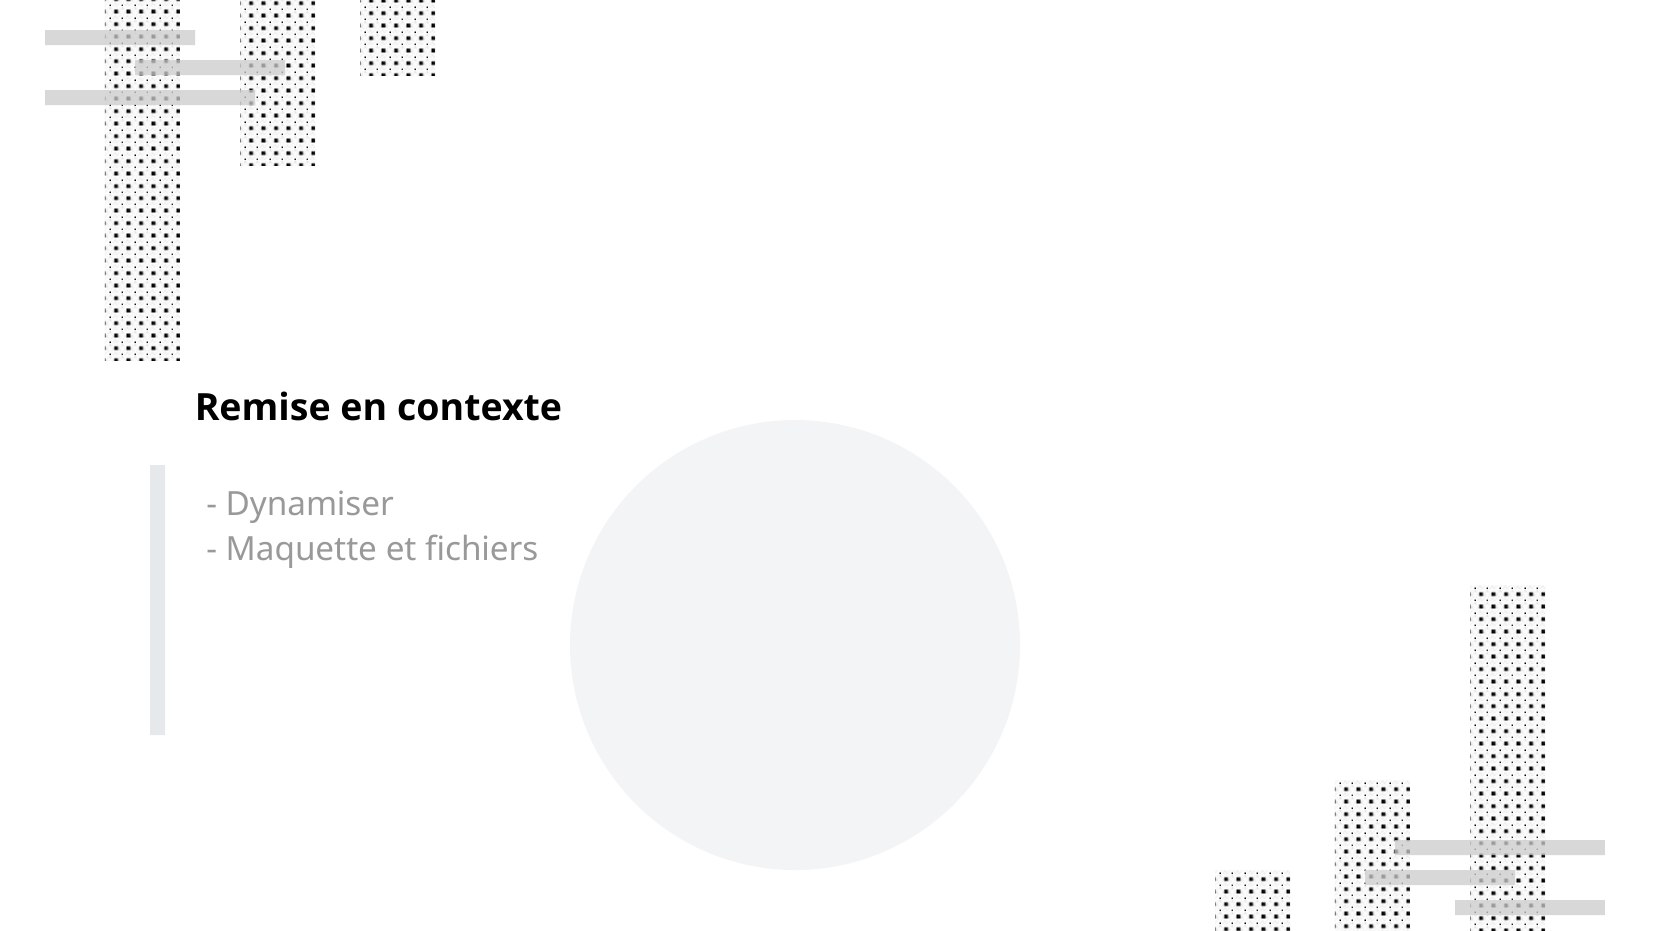

Remise en contexte
- Dynamiser
- Maquette et fichiers